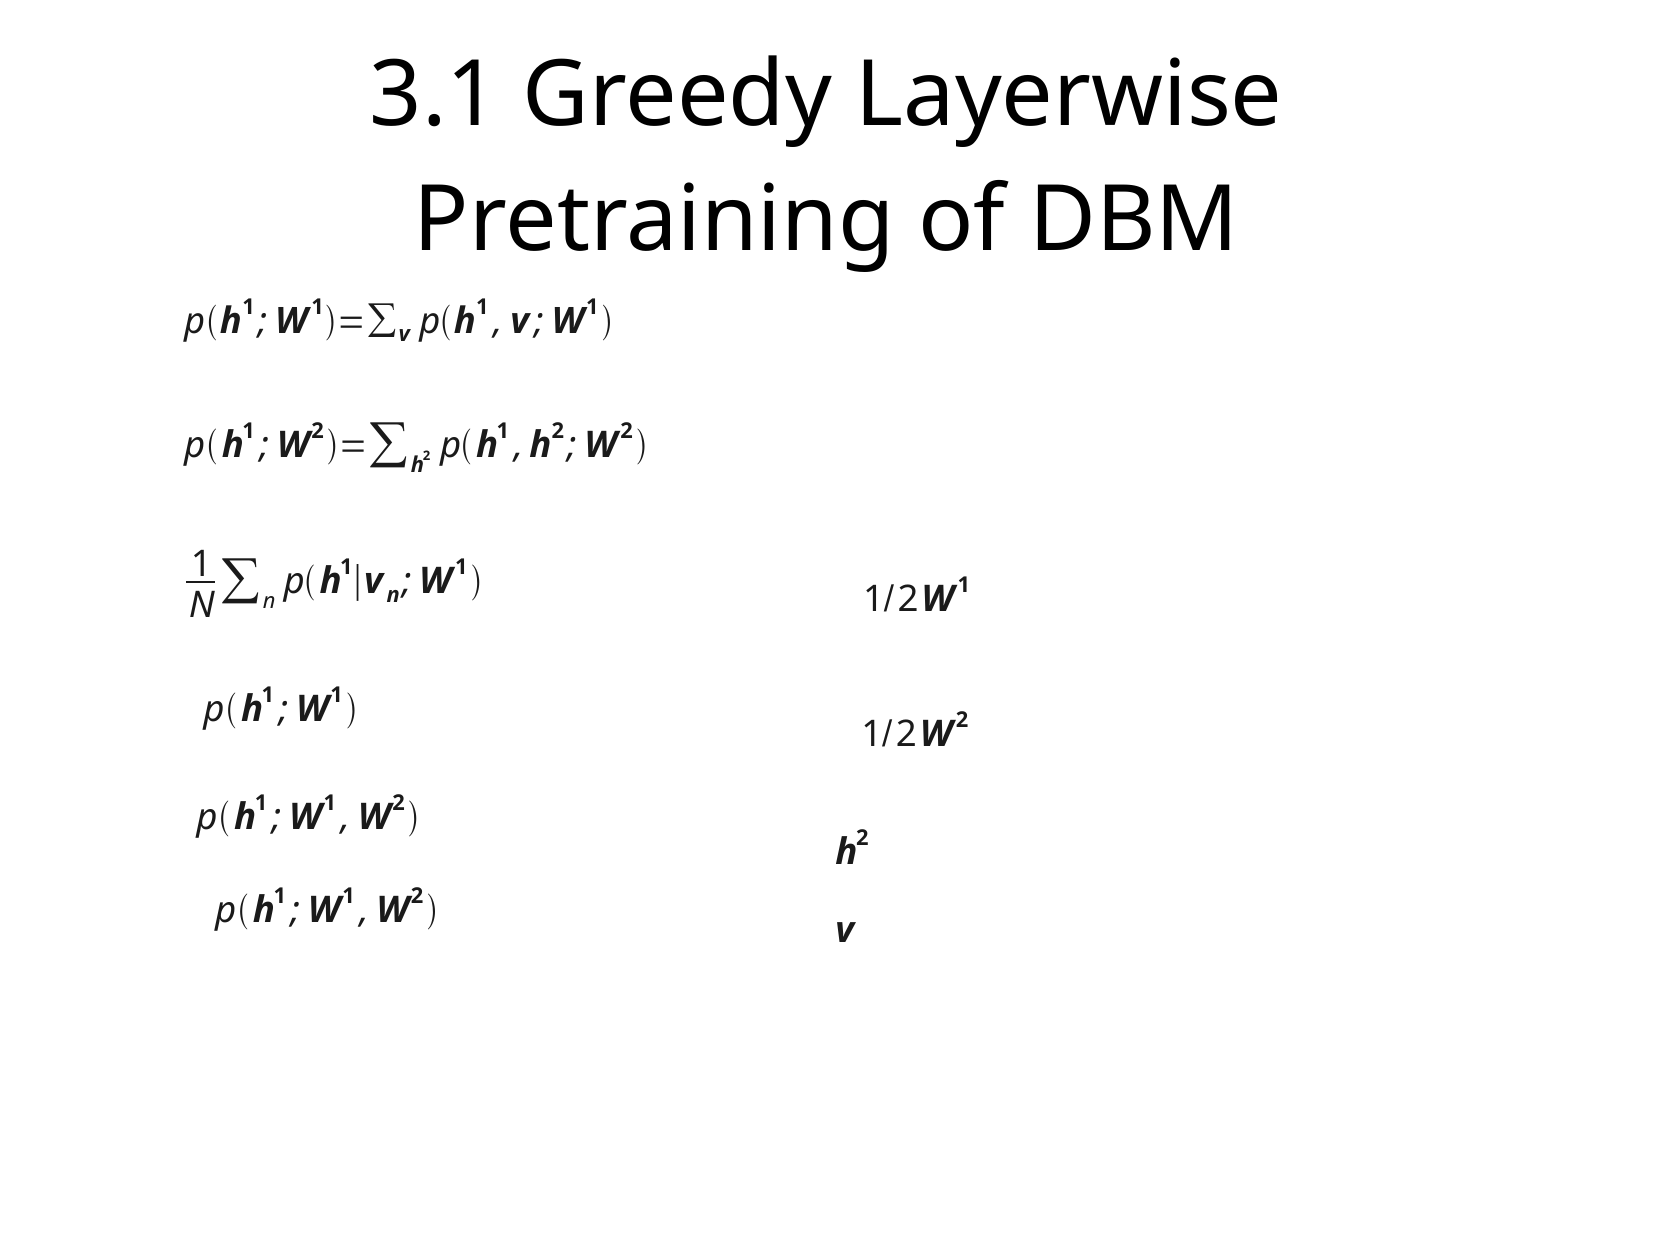

# 3.1 Greedy Layerwise Pretraining of DBM